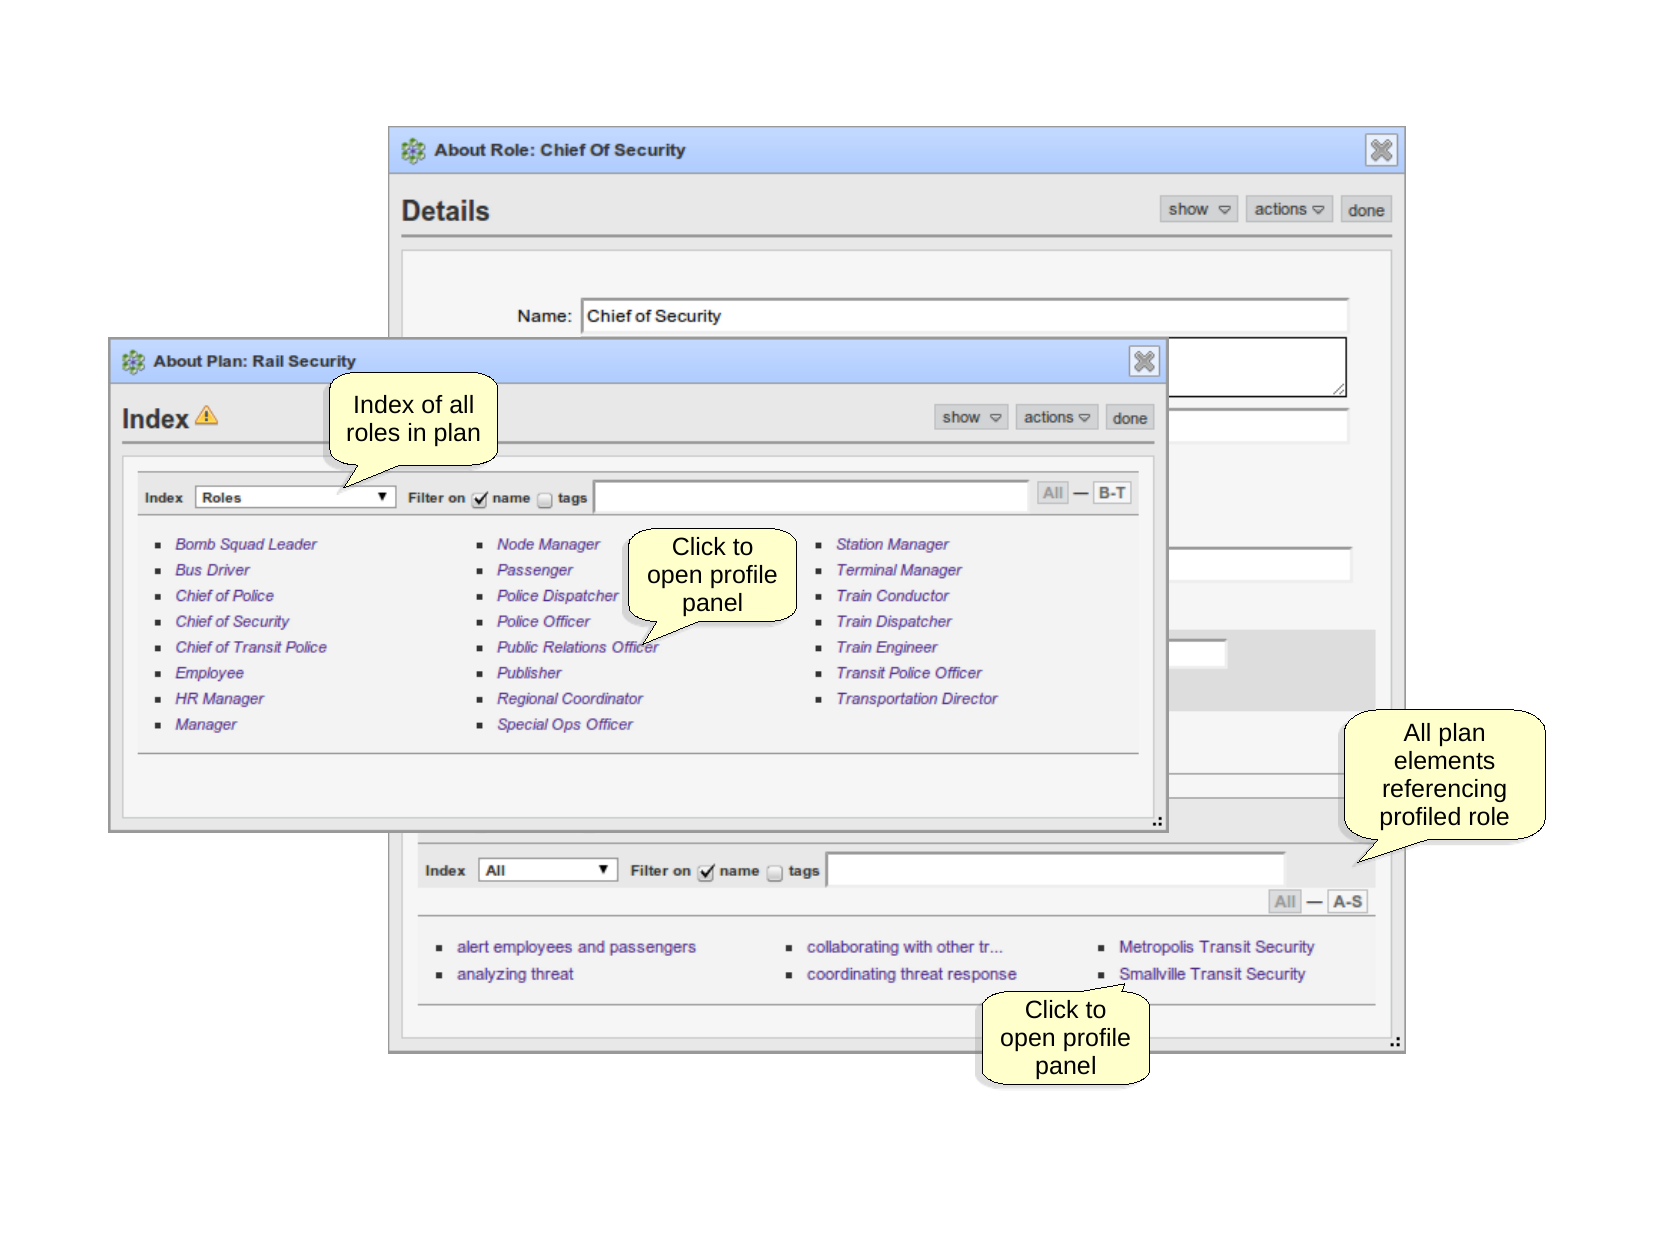

Index of all roles in plan
Click to open profile panel
All plan elements referencing profiled role
Click to open profile panel